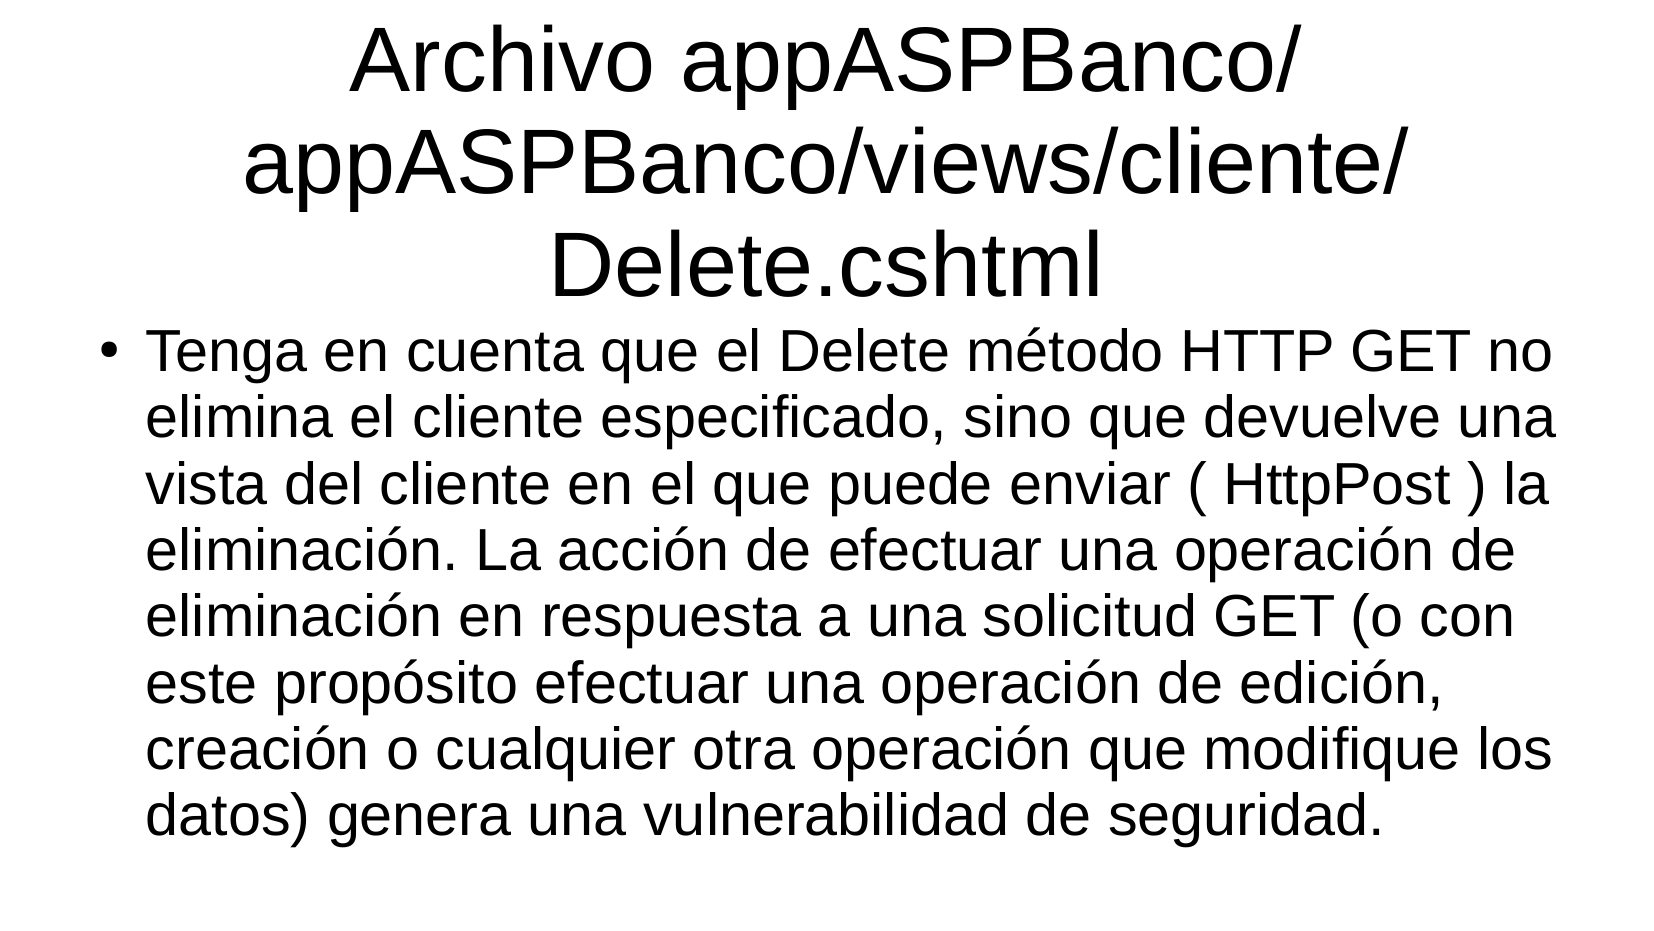

# Archivo appASPBanco/ appASPBanco/views/cliente/ Delete.cshtml
Tenga en cuenta que el Delete método HTTP GET no elimina el cliente especificado, sino que devuelve una vista del cliente en el que puede enviar ( HttpPost ) la eliminación. La acción de efectuar una operación de eliminación en respuesta a una solicitud GET (o con este propósito efectuar una operación de edición, creación o cualquier otra operación que modifique los datos) genera una vulnerabilidad de seguridad.